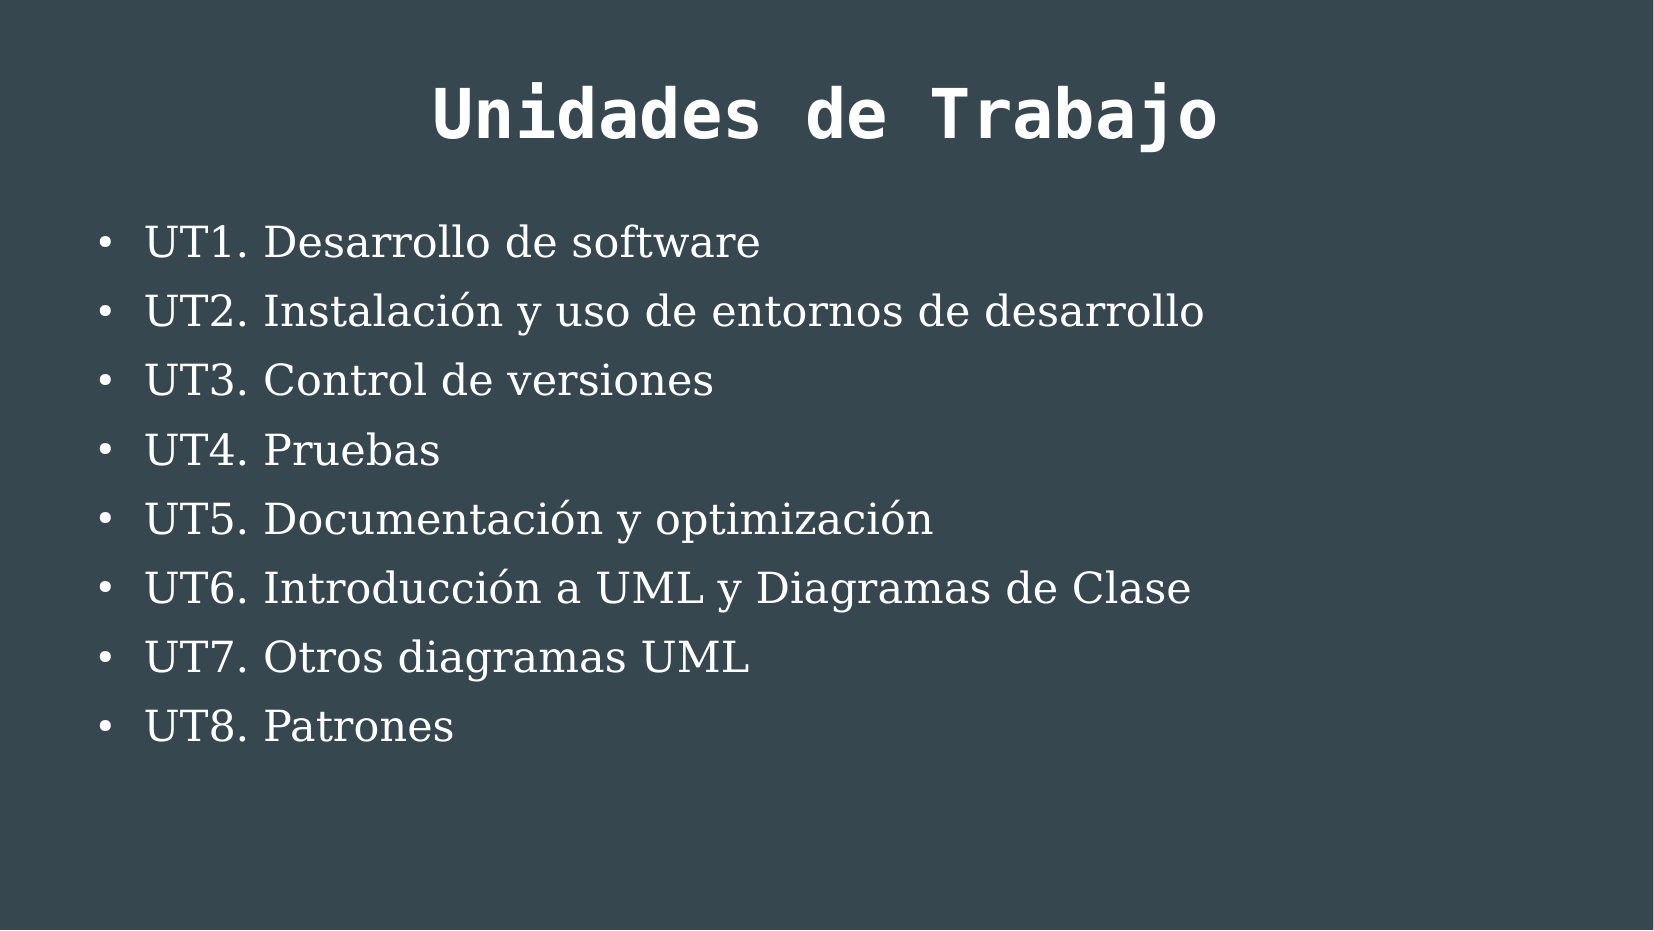

# Unidades de Trabajo
UT1. Desarrollo de software
UT2. Instalación y uso de entornos de desarrollo
UT3. Control de versiones
UT4. Pruebas
UT5. Documentación y optimización
UT6. Introducción a UML y Diagramas de Clase
UT7. Otros diagramas UML
UT8. Patrones